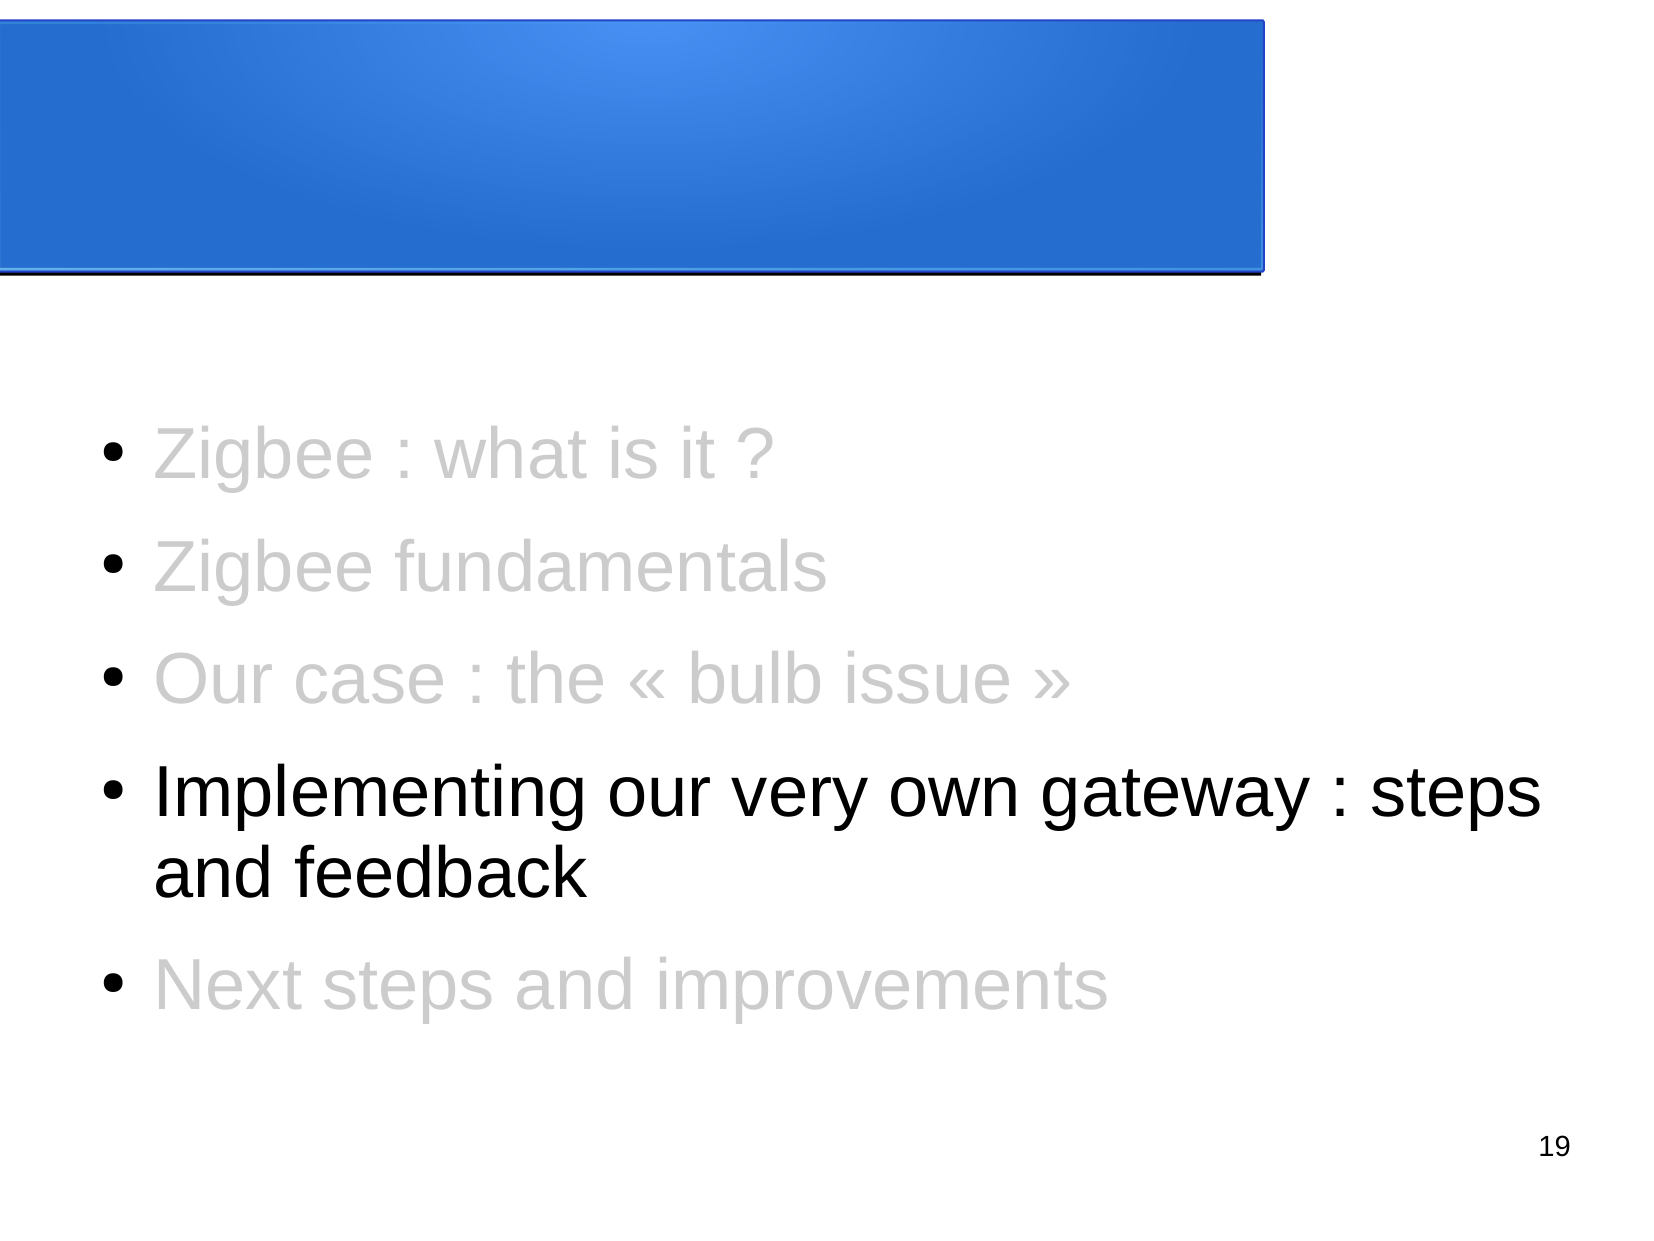

#
Zigbee : what is it ?
Zigbee fundamentals
Our case : the « bulb issue »
Implementing our very own gateway : steps and feedback
Next steps and improvements
19